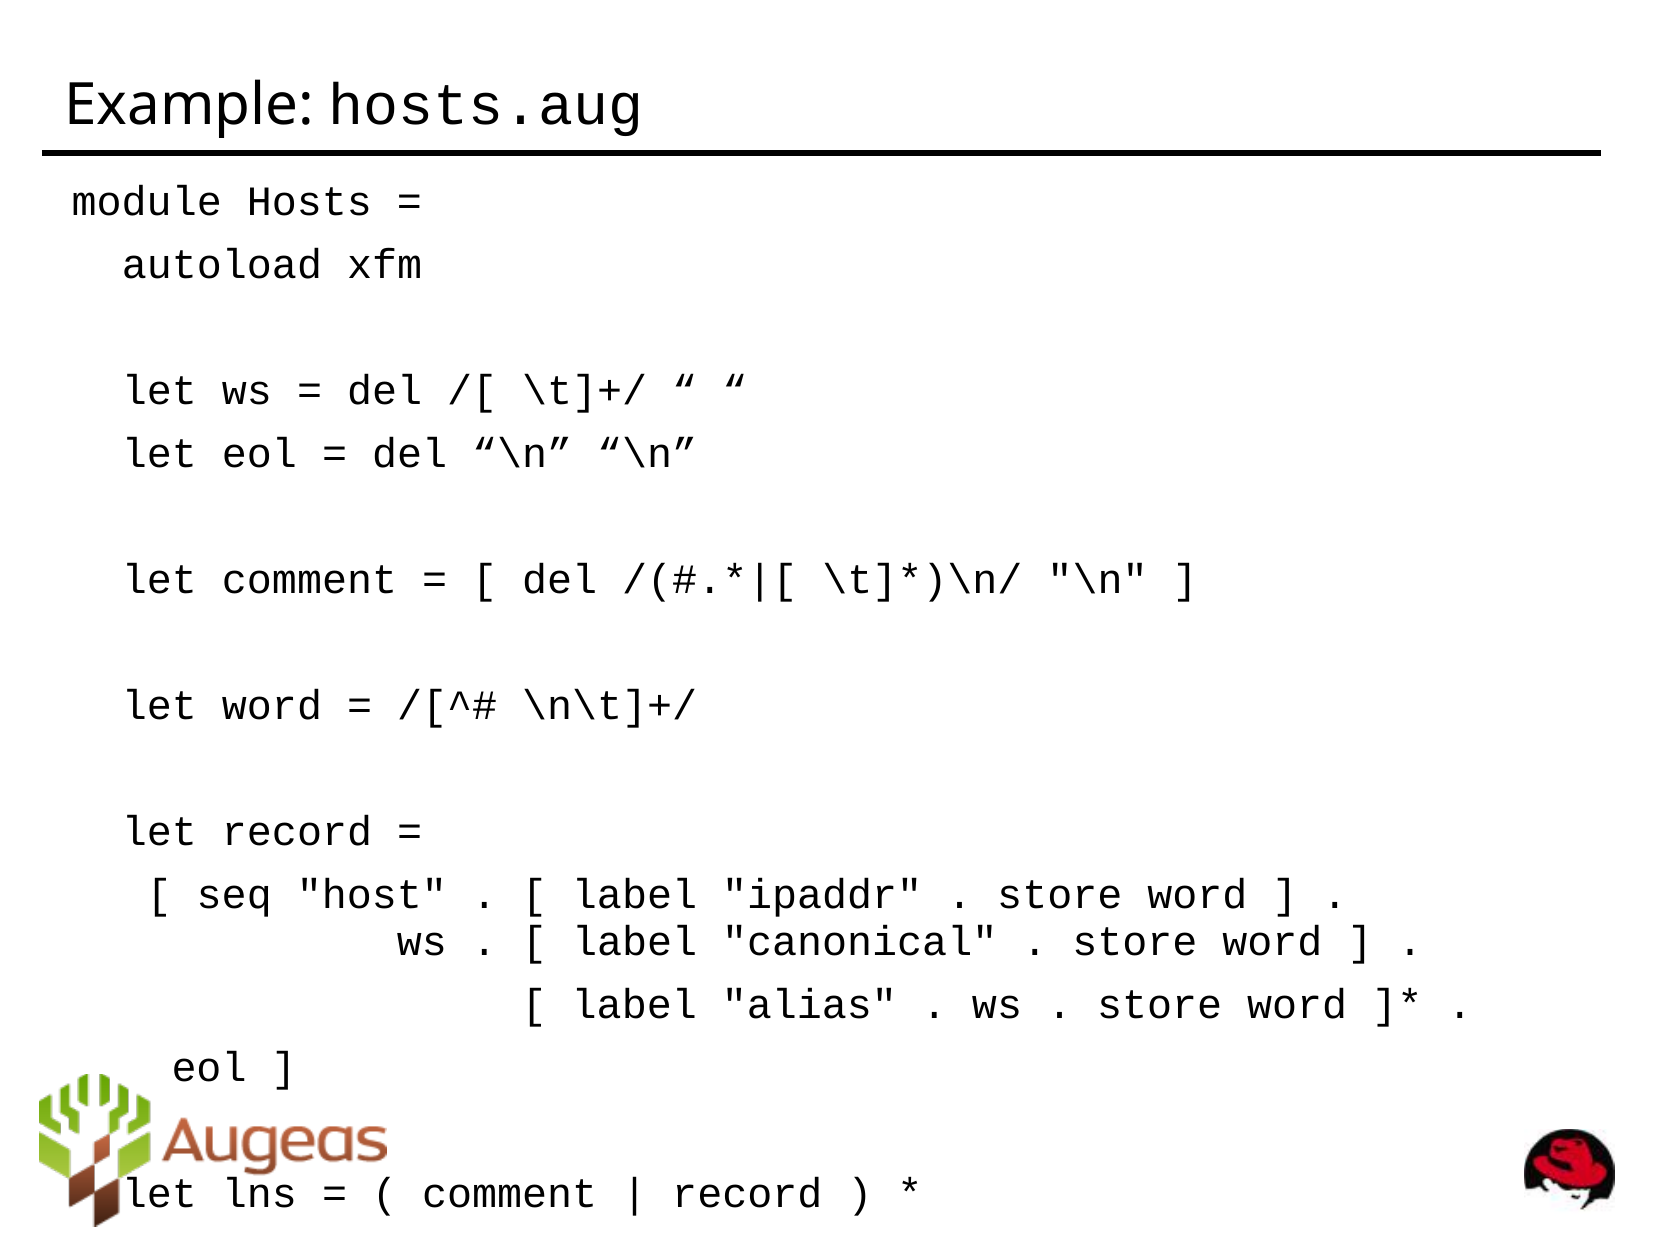

# Example: hosts.aug
module Hosts =
 autoload xfm
 let ws = del /[ \t]+/ “ “
 let eol = del “\n” “\n”
 let comment = [ del /(#.*|[ \t]*)\n/ "\n" ]
 let word = /[^# \n\t]+/
 let record =
 [ seq "host" . [ label "ipaddr" . store word ] . ws . [ label "canonical" . store word ] .
 [ label "alias" . ws . store word ]* .
 eol ]
 let lns = ( comment | record ) *
 let xfm = transform lns (incl "/etc/hosts")